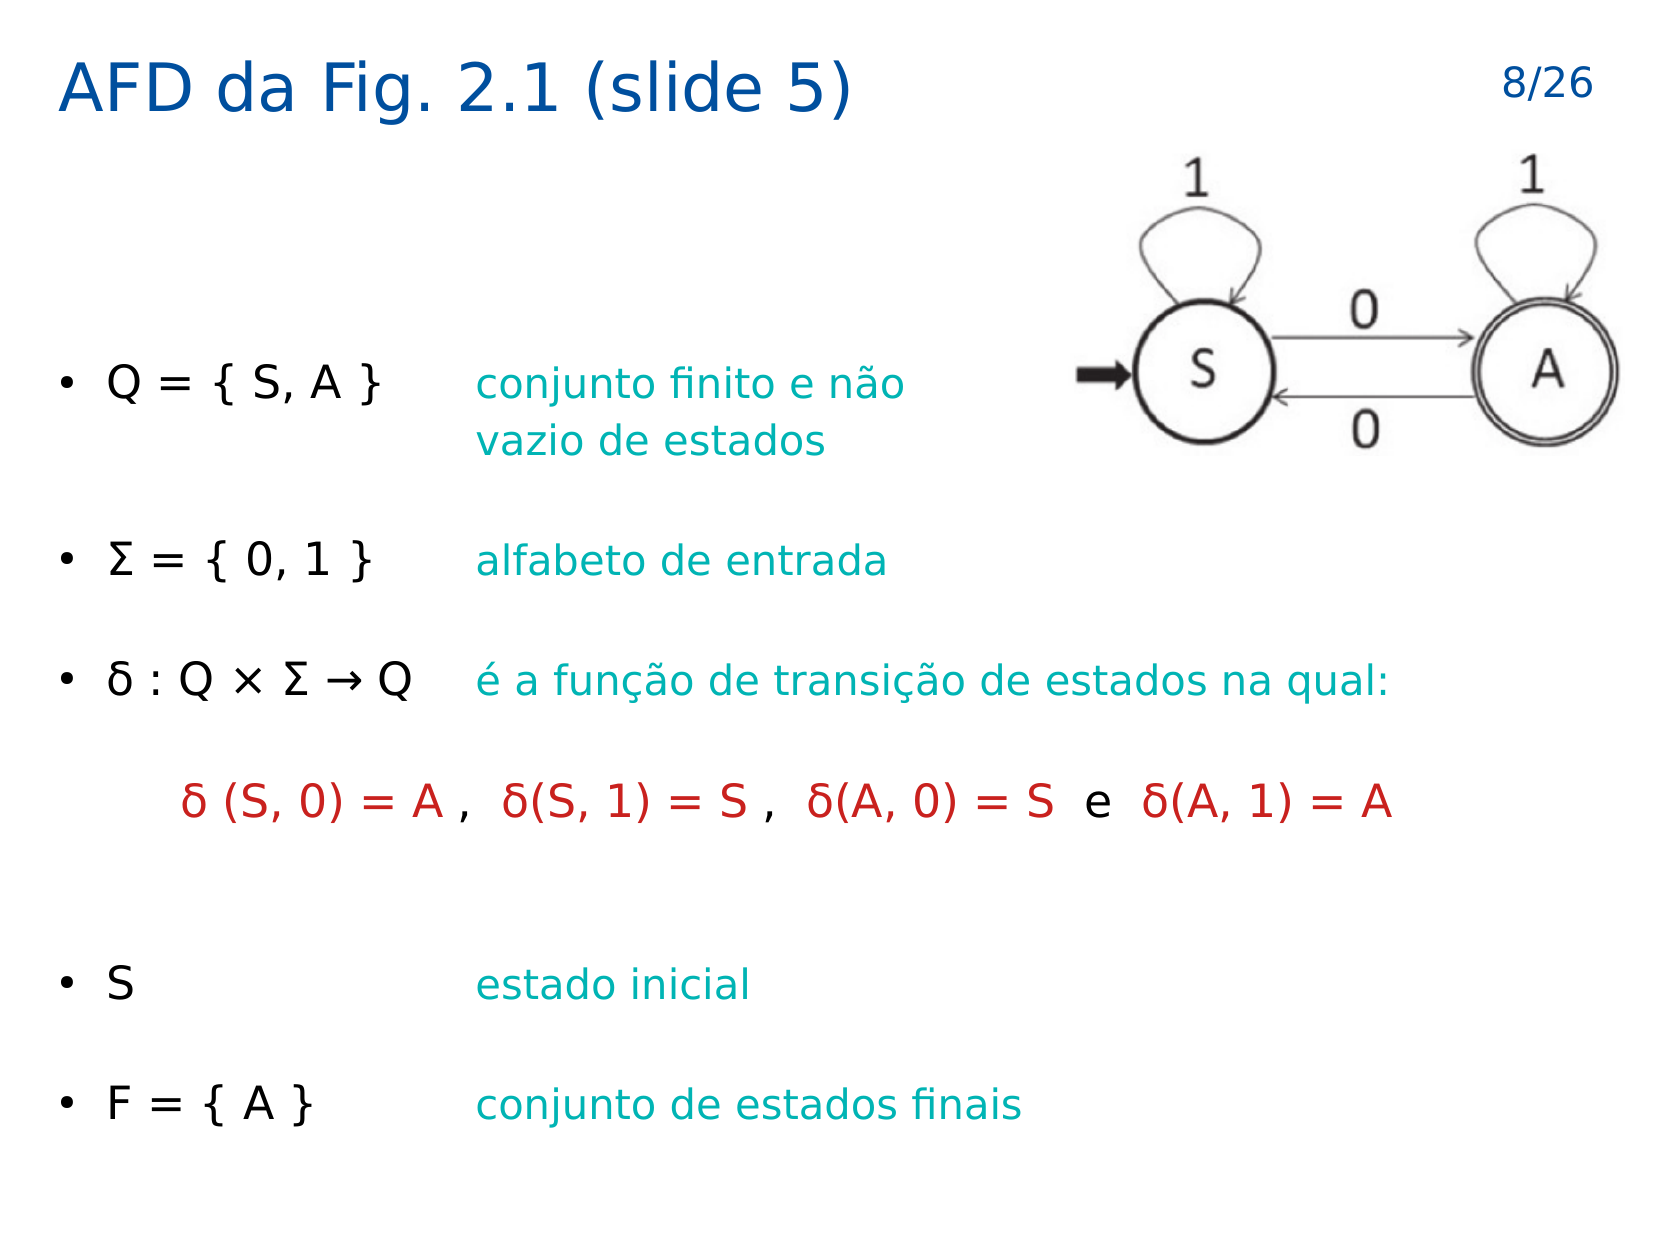

# AFD da Fig. 2.1 (slide 5)
8
Q = { S, A }		conjunto finito e não
					vazio de estados
Σ = { 0, 1 }		alfabeto de entrada
δ : Q × Σ → Q 	é a função de transição de estados na qual:
	δ (S, 0) = A , δ(S, 1) = S , δ(A, 0) = S e δ(A, 1) = A
S 					estado inicial
F = { A }			conjunto de estados finais